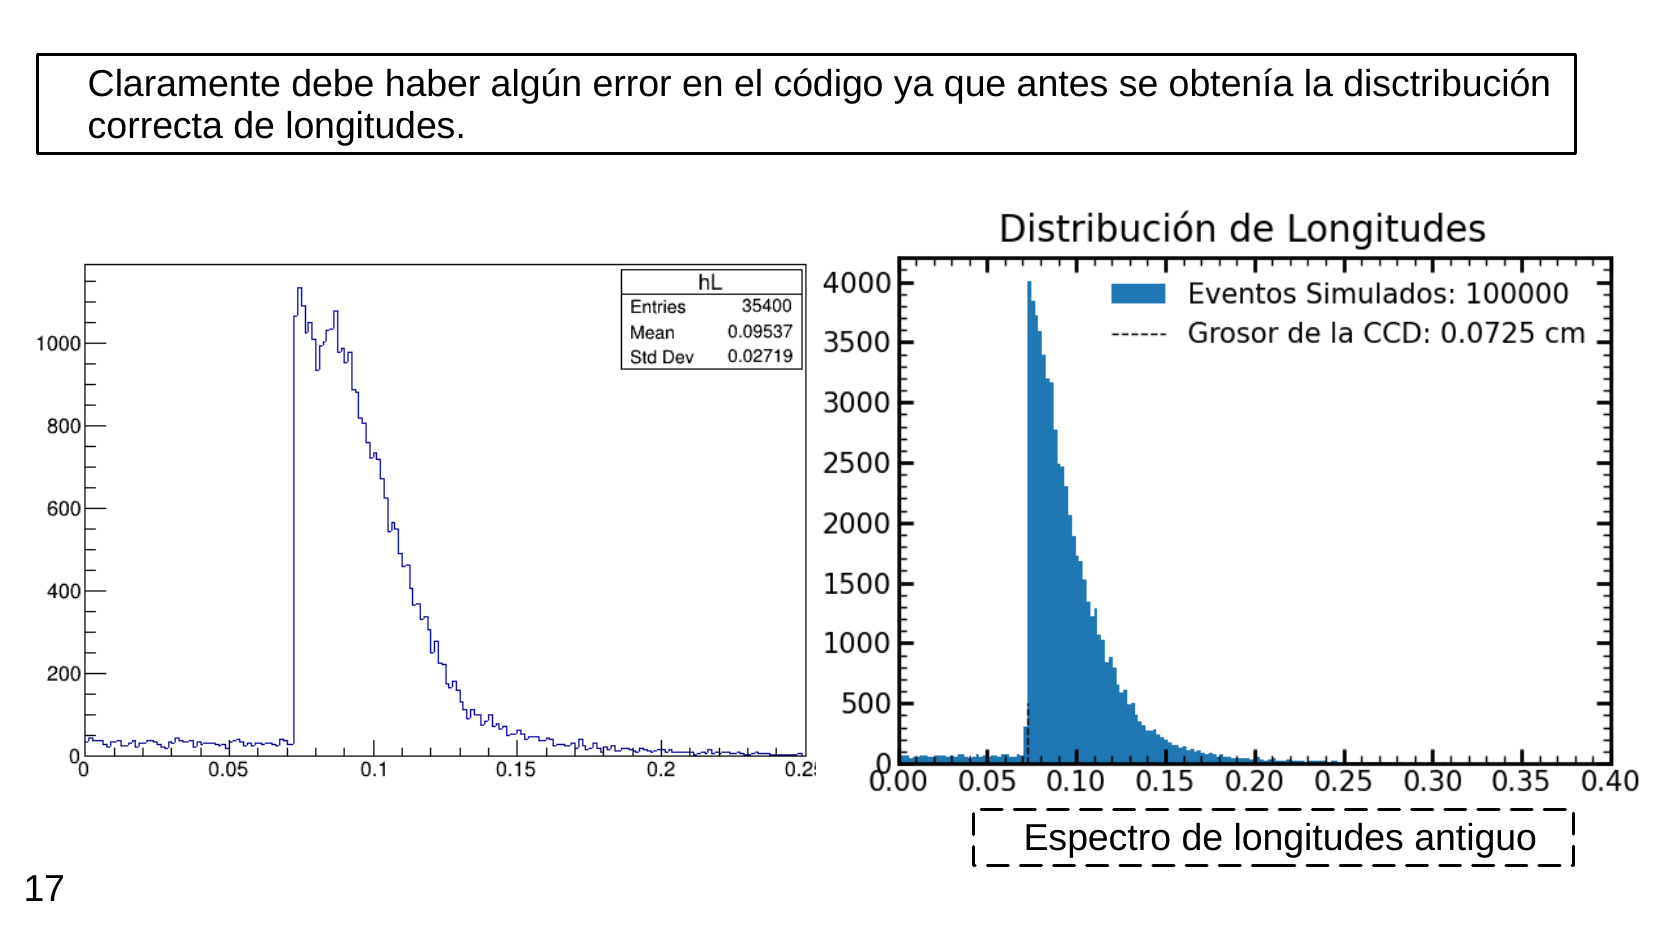

Claramente debe haber algún error en el código ya que antes se obtenía la disctribución correcta de longitudes.
Espectro de longitudes antiguo